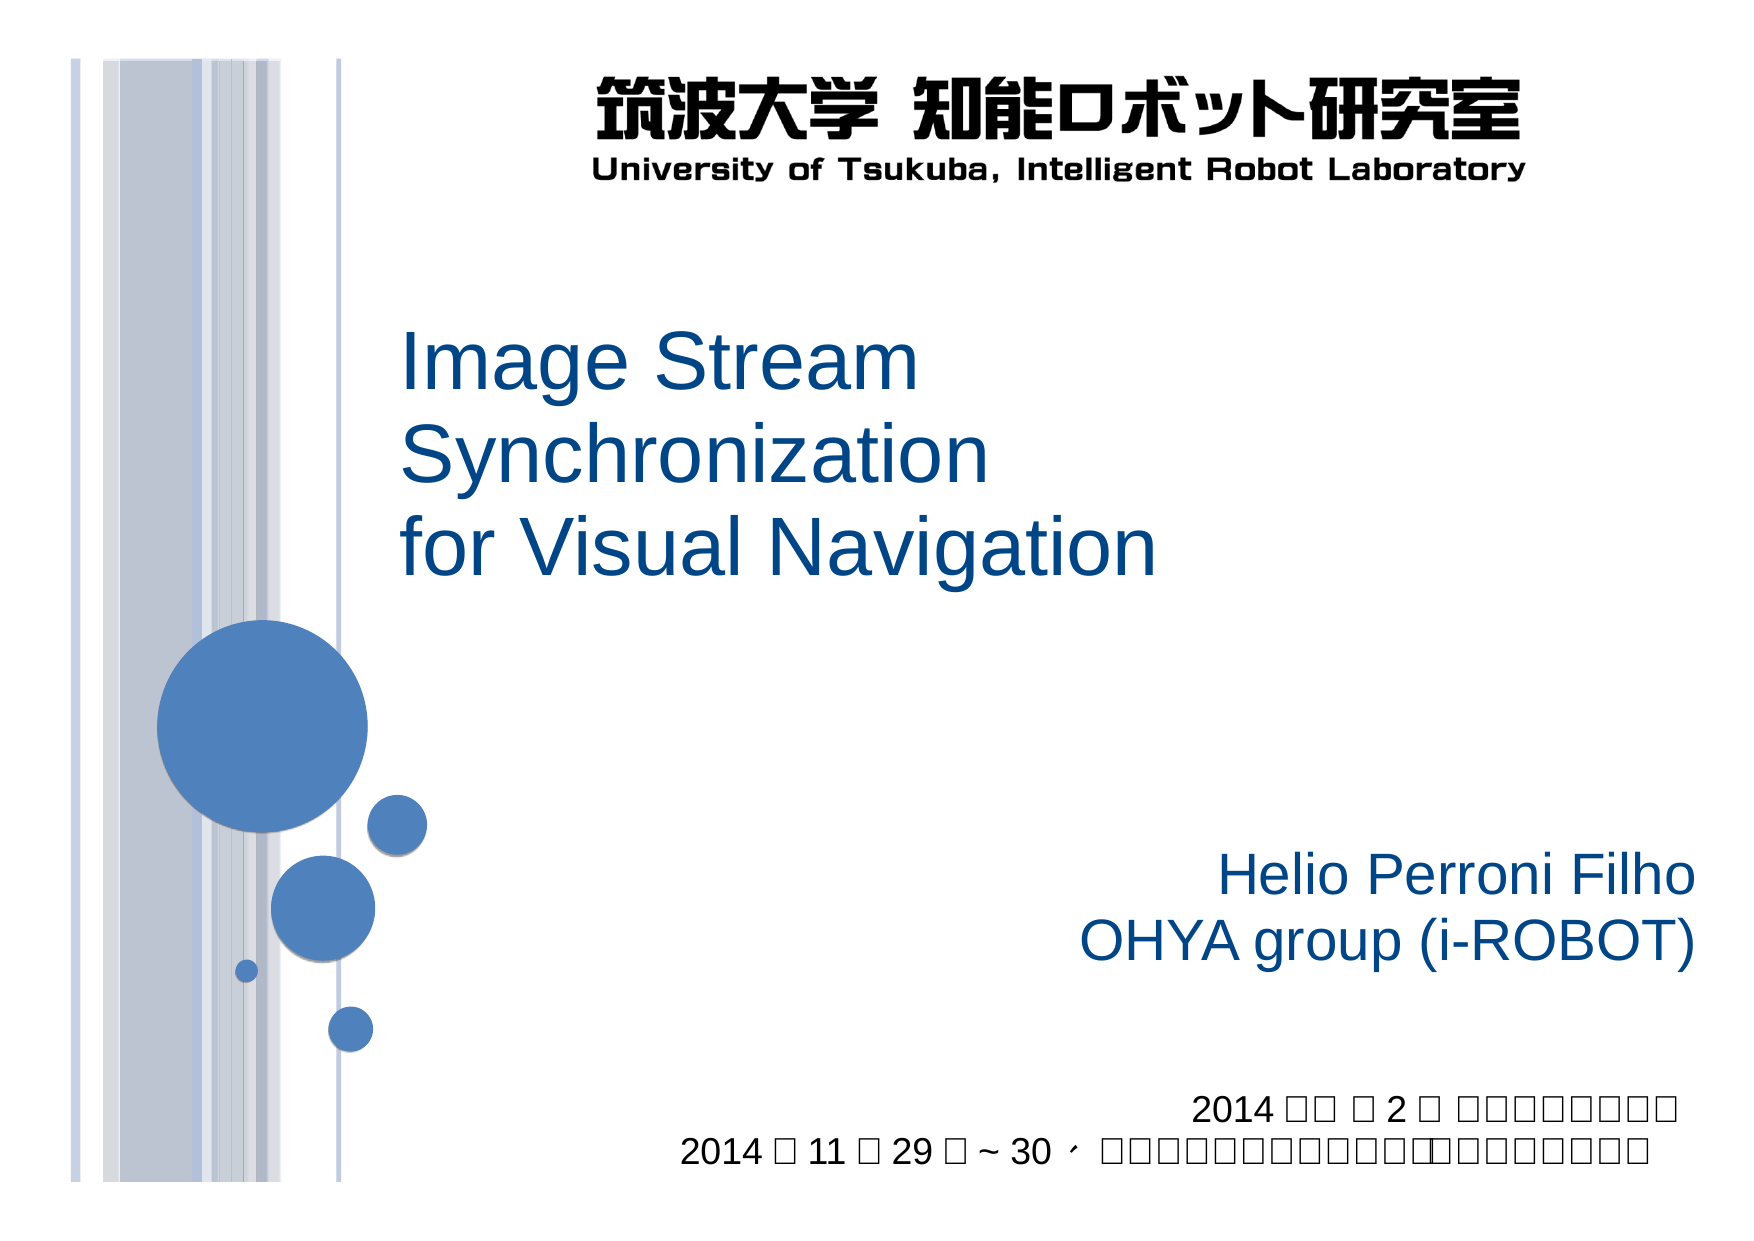

# Image Stream Synchronization for Visual Navigation
Helio Perroni Filho
OHYA group (i-ROBOT)